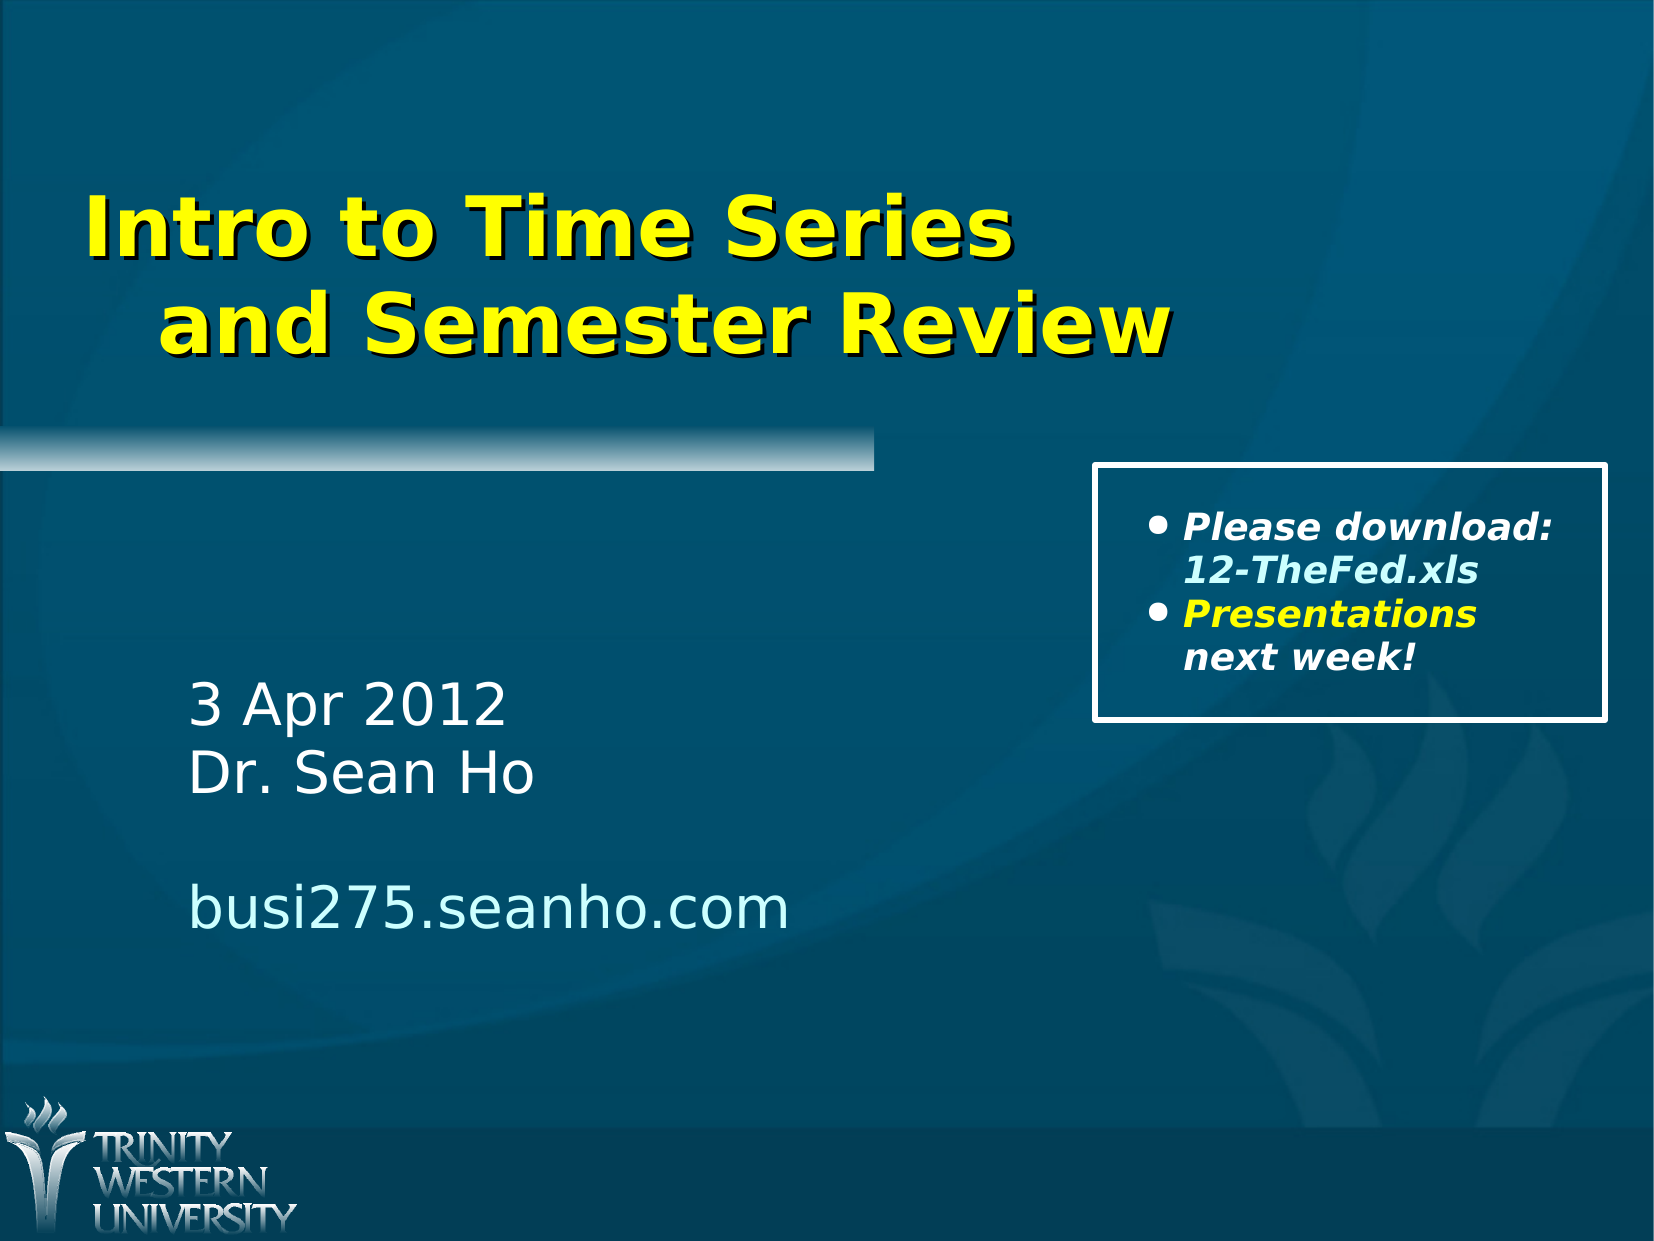

# Intro to Time Series and Semester Review
Please download:
12-TheFed.xls
Presentations
next week!
3 Apr 2012
Dr. Sean Ho
busi275.seanho.com